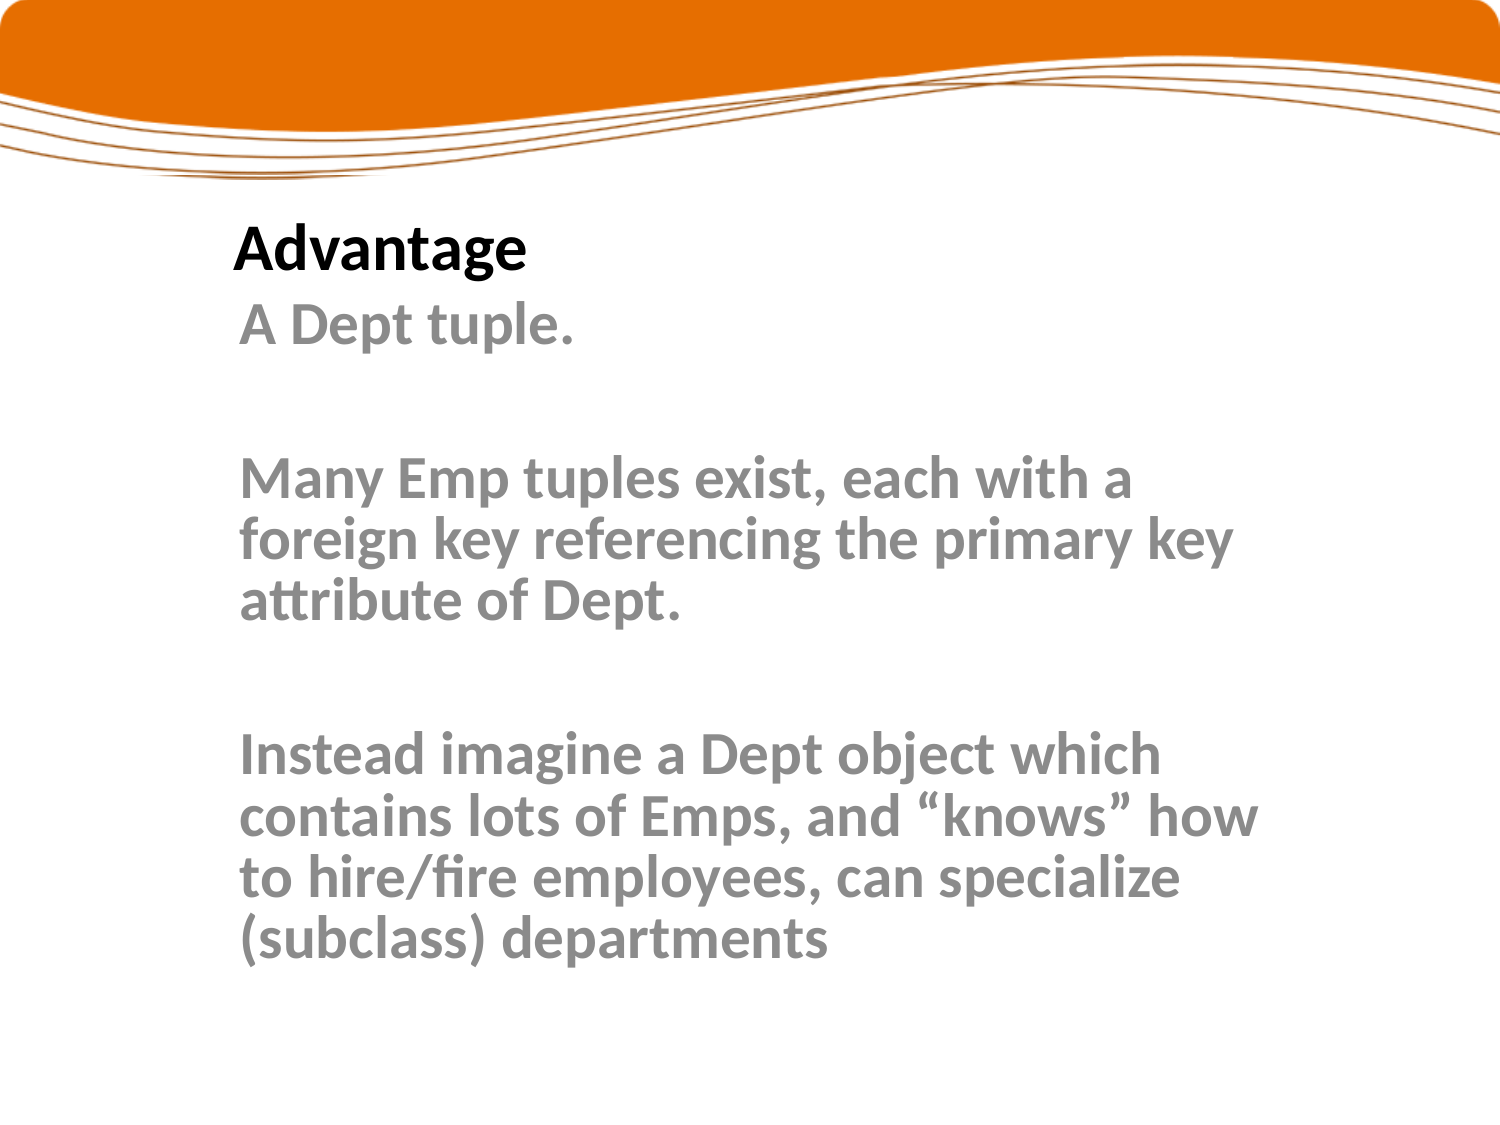

Advantage
A Dept tuple.
Many Emp tuples exist, each with a foreign key referencing the primary key attribute of Dept.
Instead imagine a Dept object which contains lots of Emps, and “knows” how to hire/fire employees, can specialize (subclass) departments